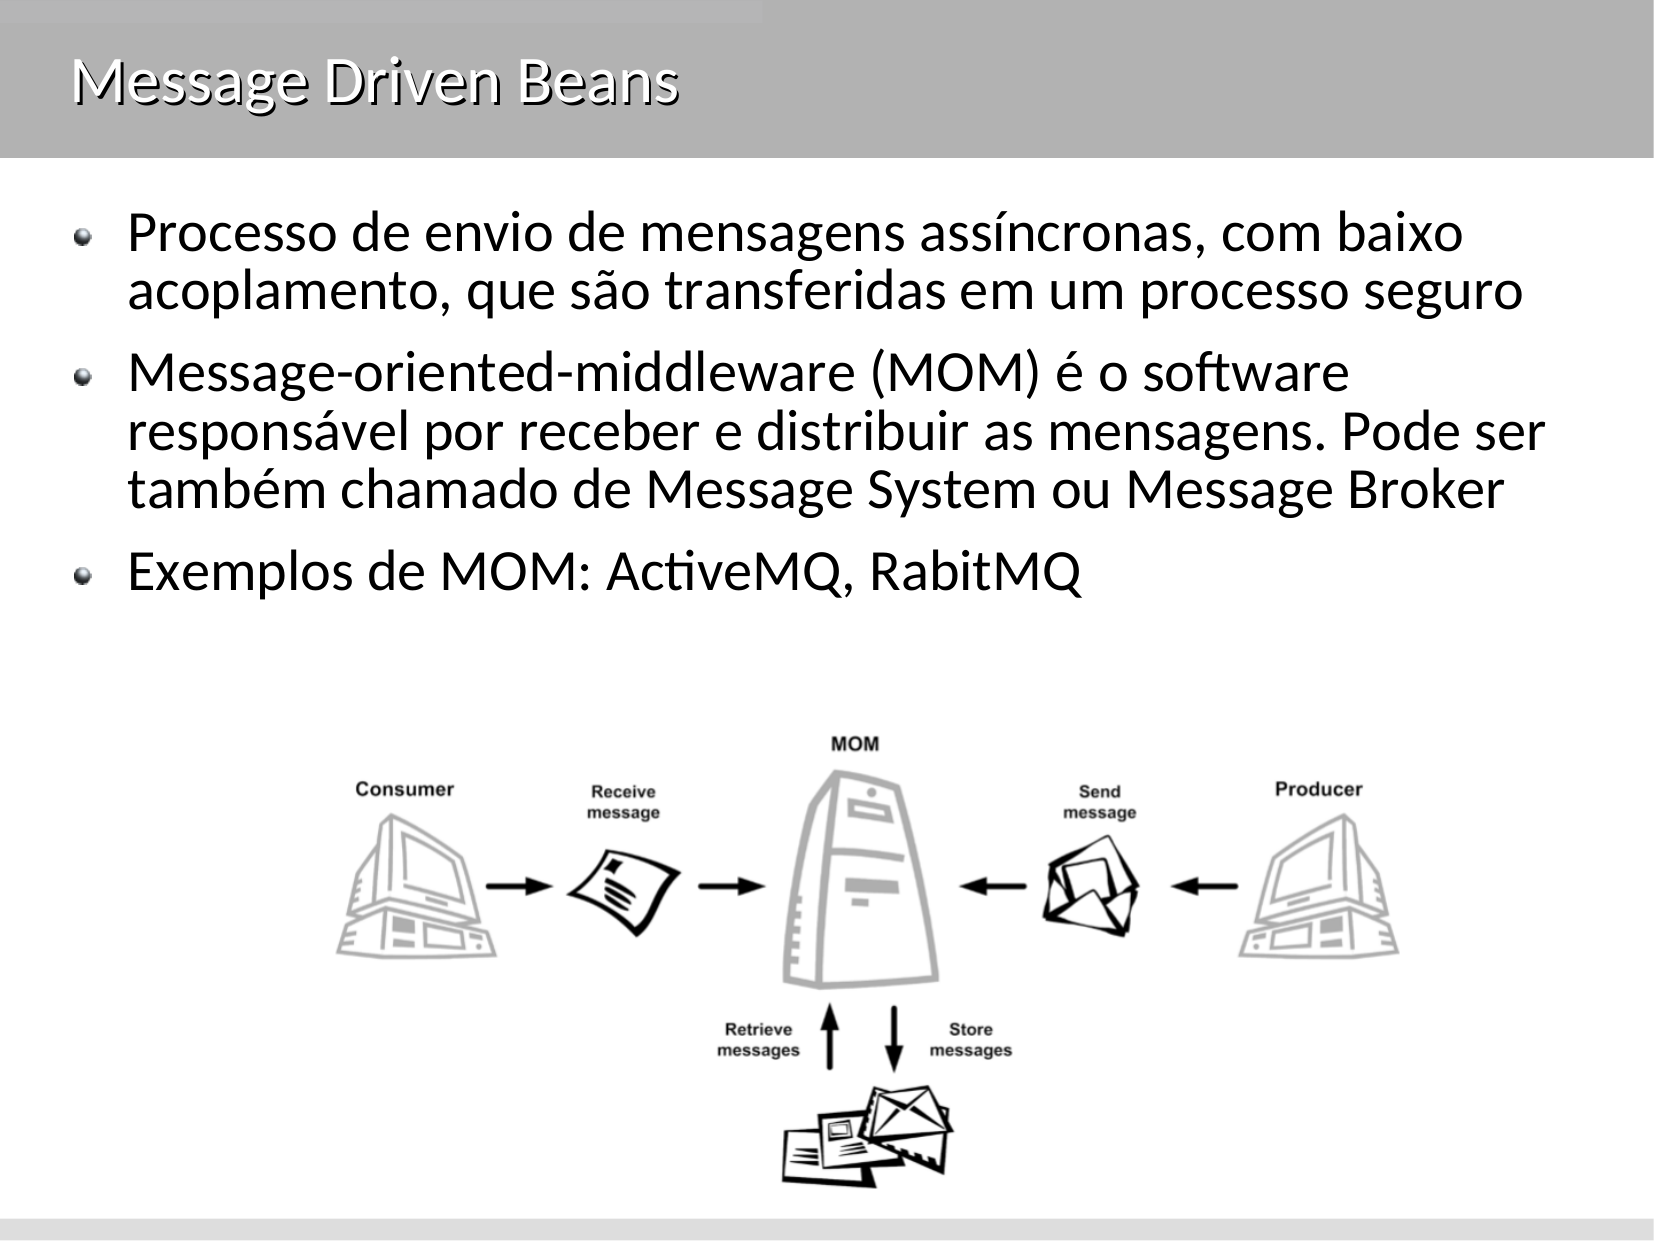

# Message Driven Beans
Processo de envio de mensagens assíncronas, com baixo acoplamento, que são transferidas em um processo seguro
Message-oriented-middleware (MOM) é o software responsável por receber e distribuir as mensagens. Pode ser também chamado de Message System ou Message Broker
Exemplos de MOM: ActiveMQ, RabitMQ